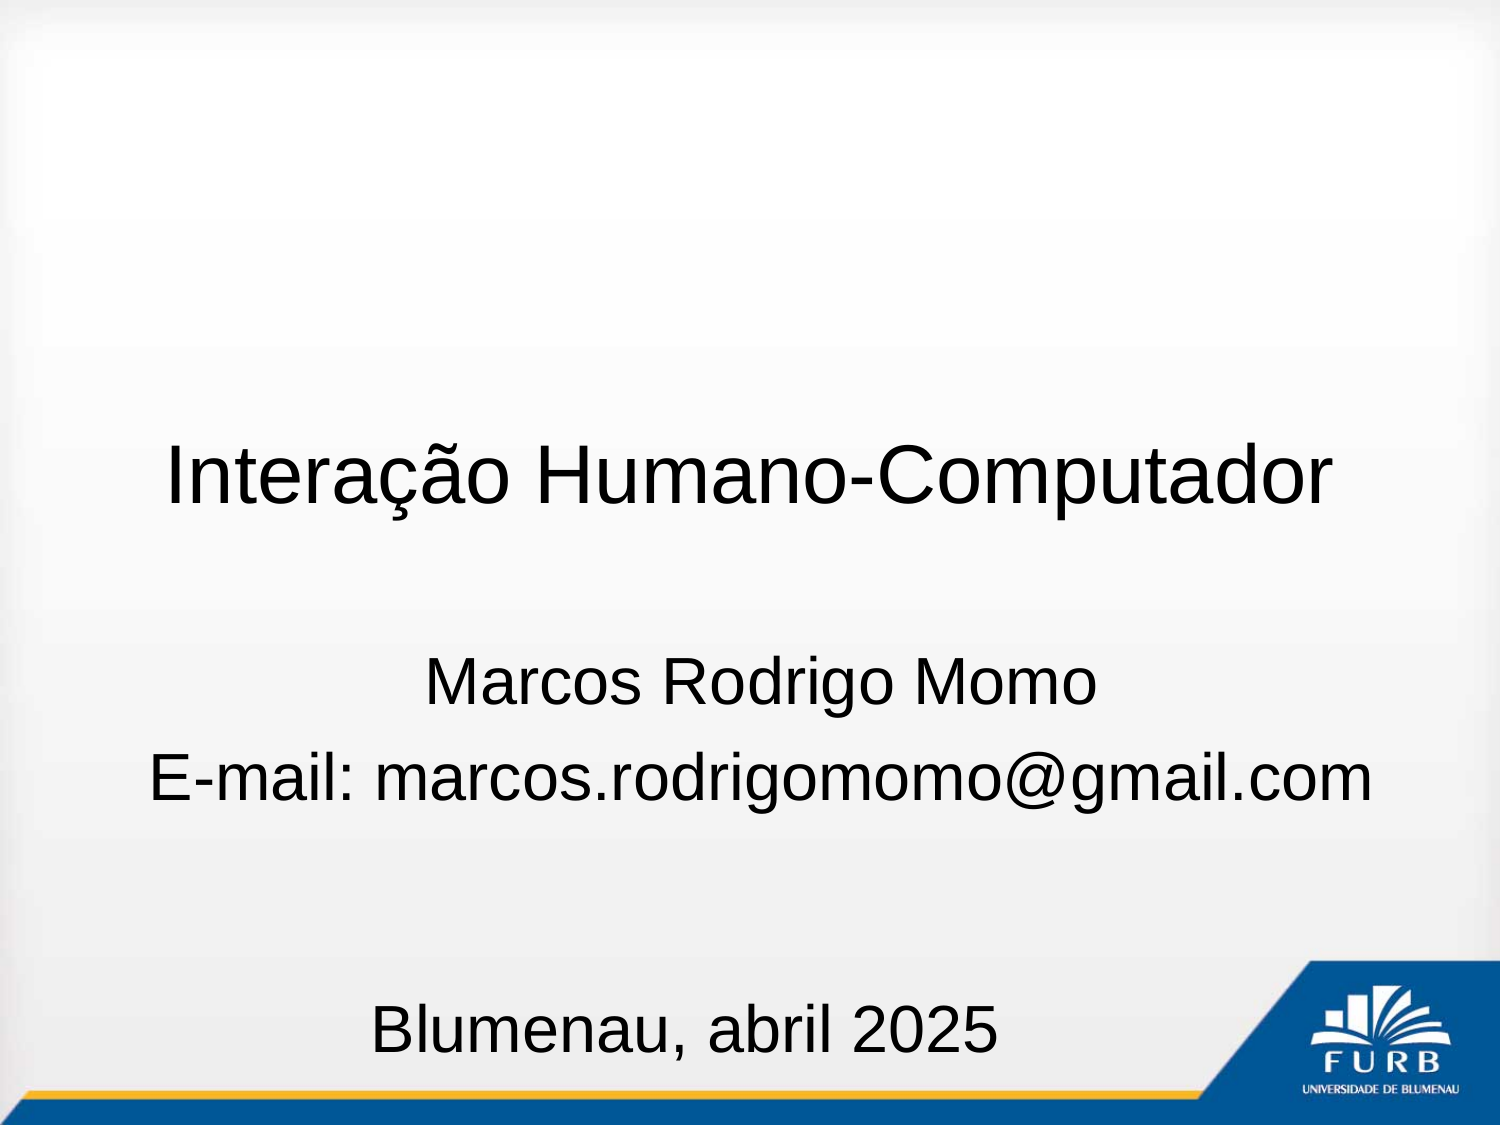

# Interação Humano-Computador
Marcos Rodrigo Momo
E-mail: marcos.rodrigomomo@gmail.com
Blumenau, abril 2025